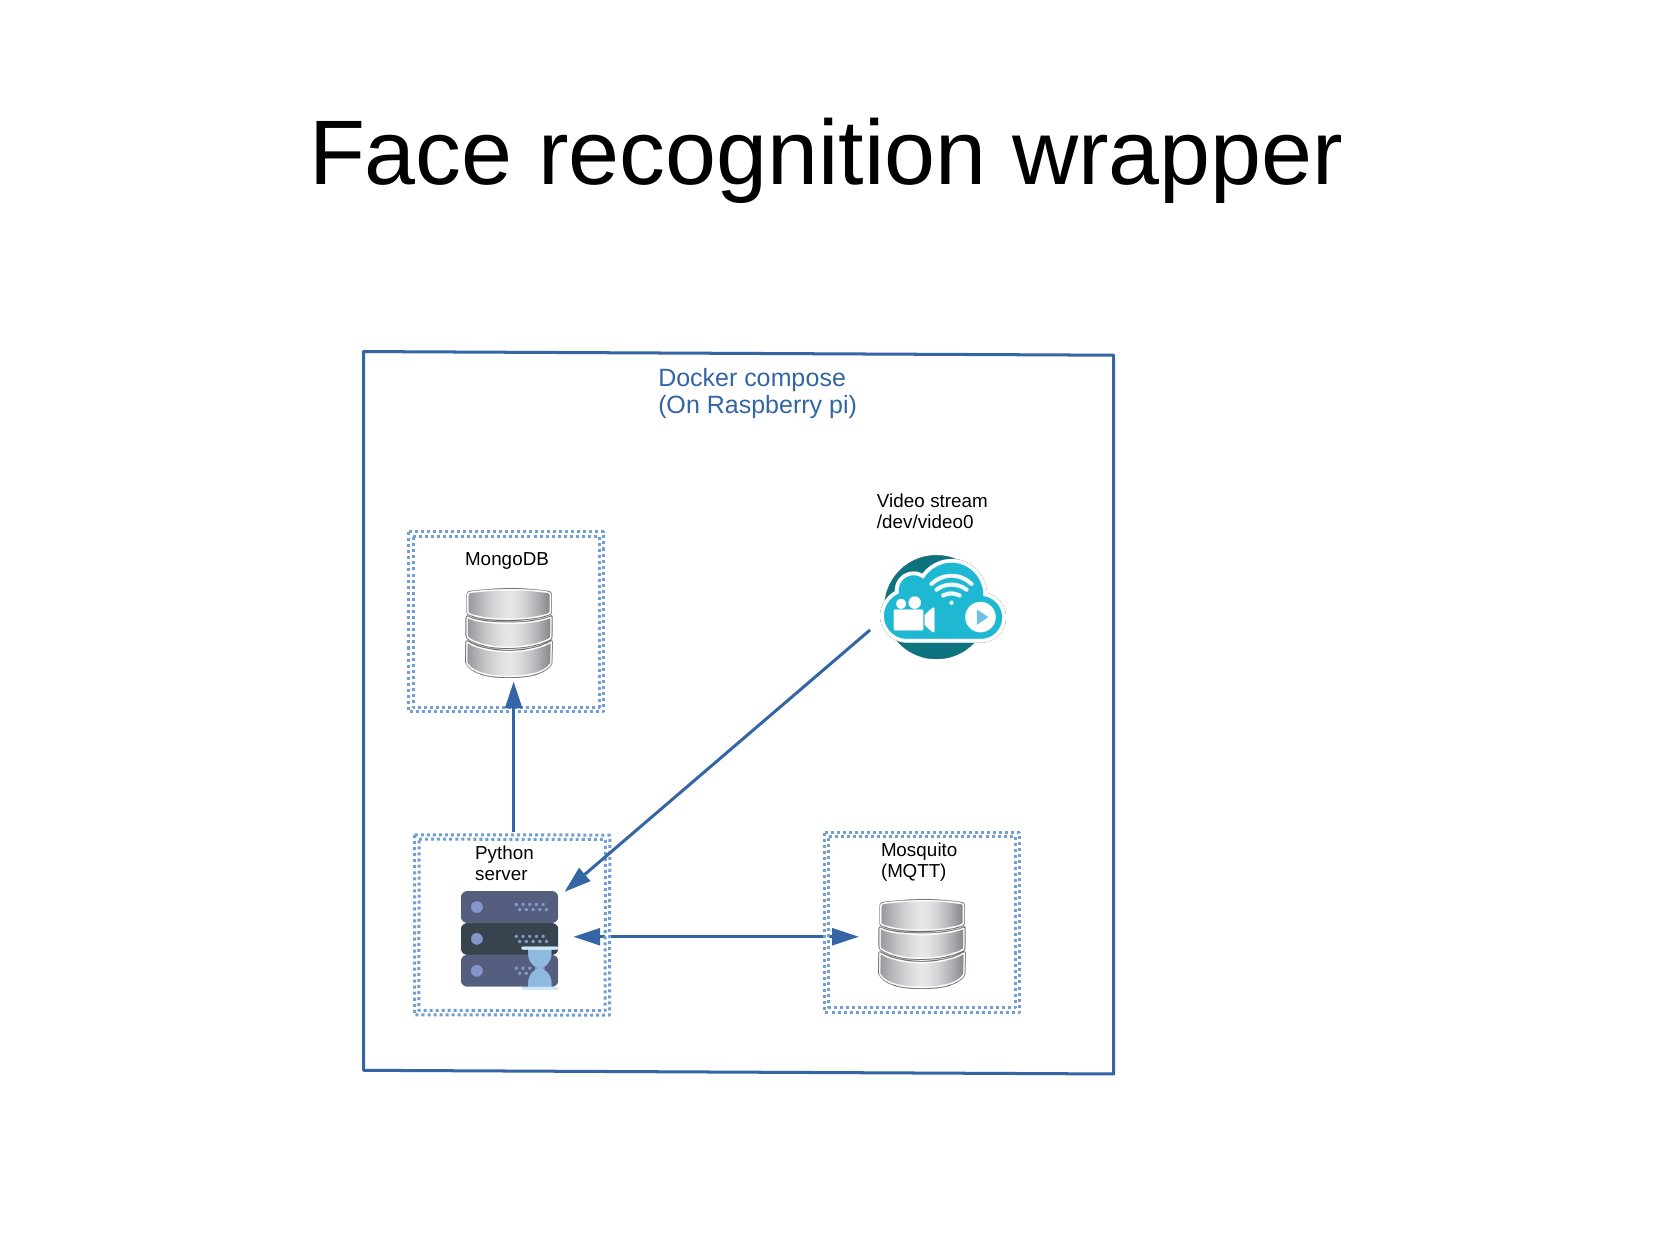

# Face recognition wrapper
Docker compose
(On Raspberry pi)
Video stream
/dev/video0
MongoDB
Mosquito
(MQTT)
Python server